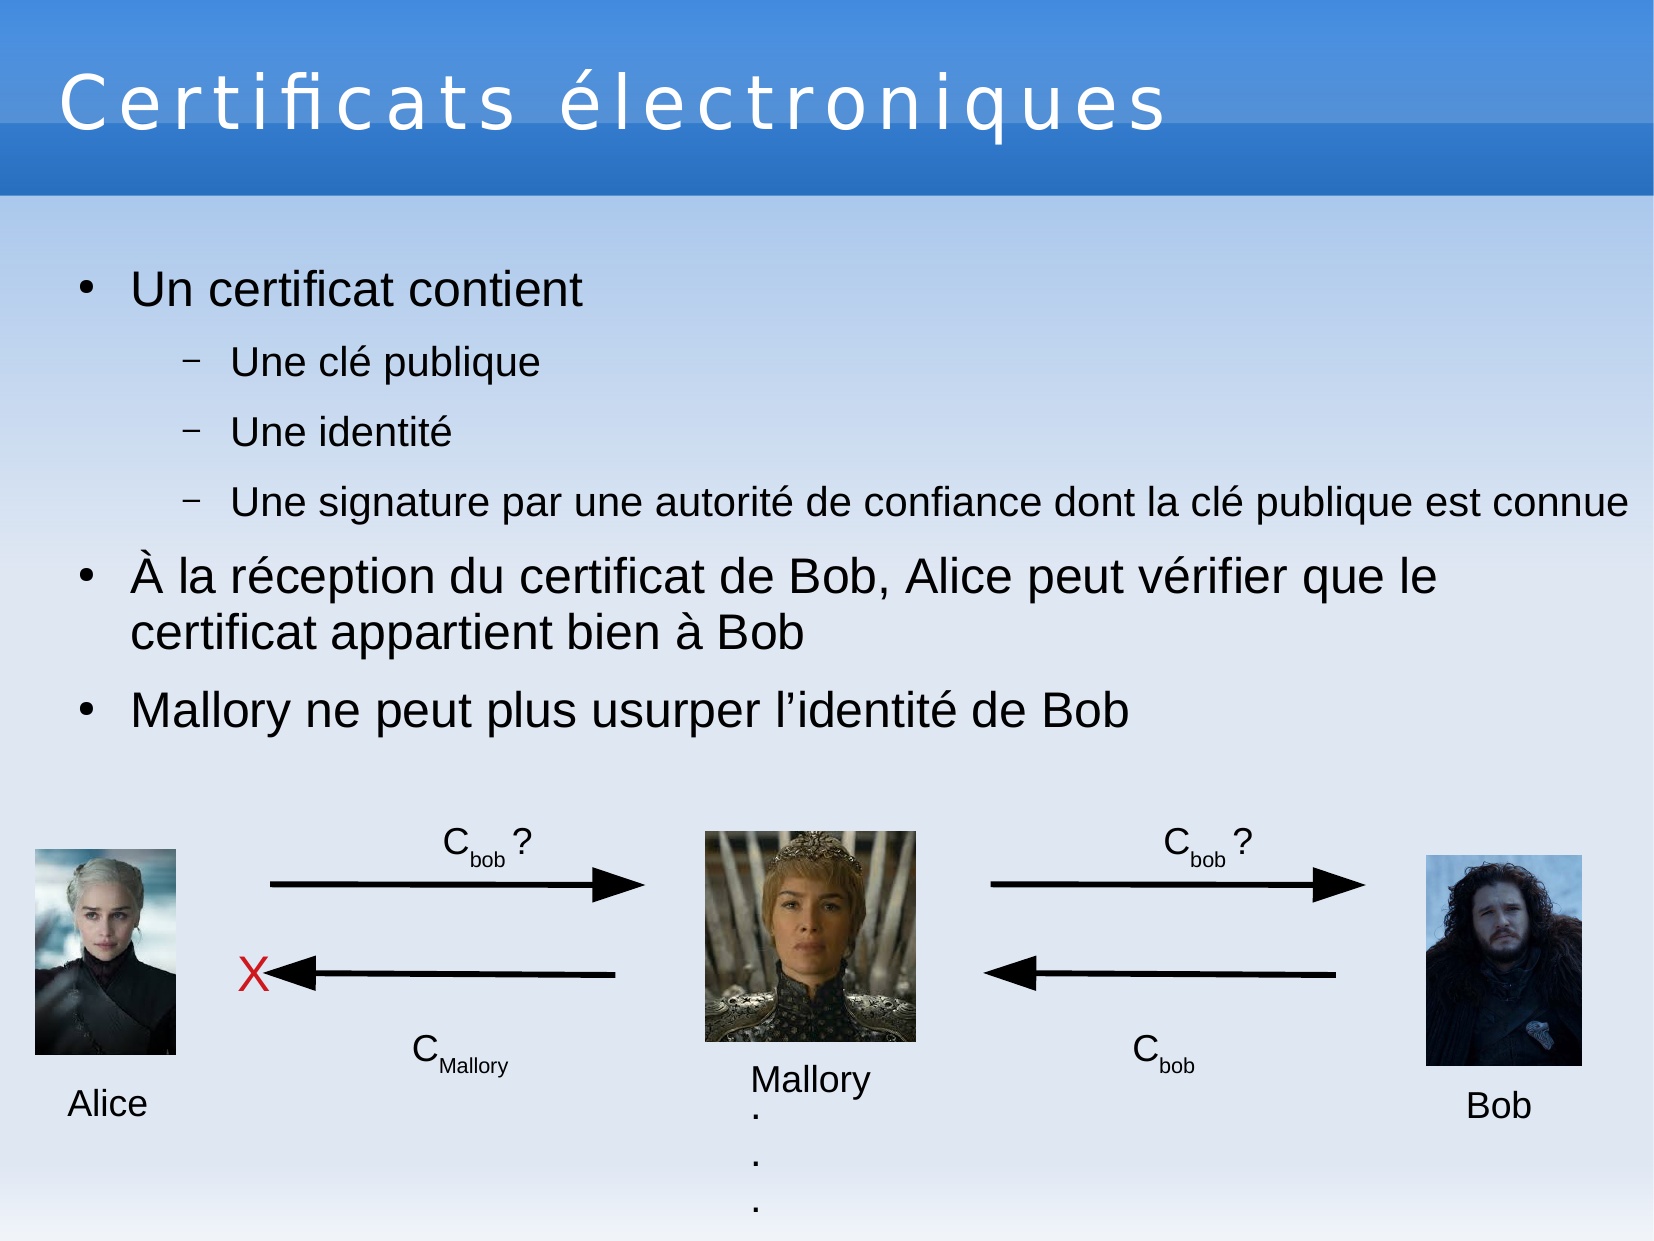

# Certificats électroniques
Un certificat contient
Une clé publique
Une identité
Une signature par une autorité de confiance dont la clé publique est connue
À la réception du certificat de Bob, Alice peut vérifier que le certificat appartient bien à Bob
Mallory ne peut plus usurper l’identité de Bob
Cbob ?
Cbob ?
X
CMallory
Cbob
Mallory
.
.
.
Alice
Bob